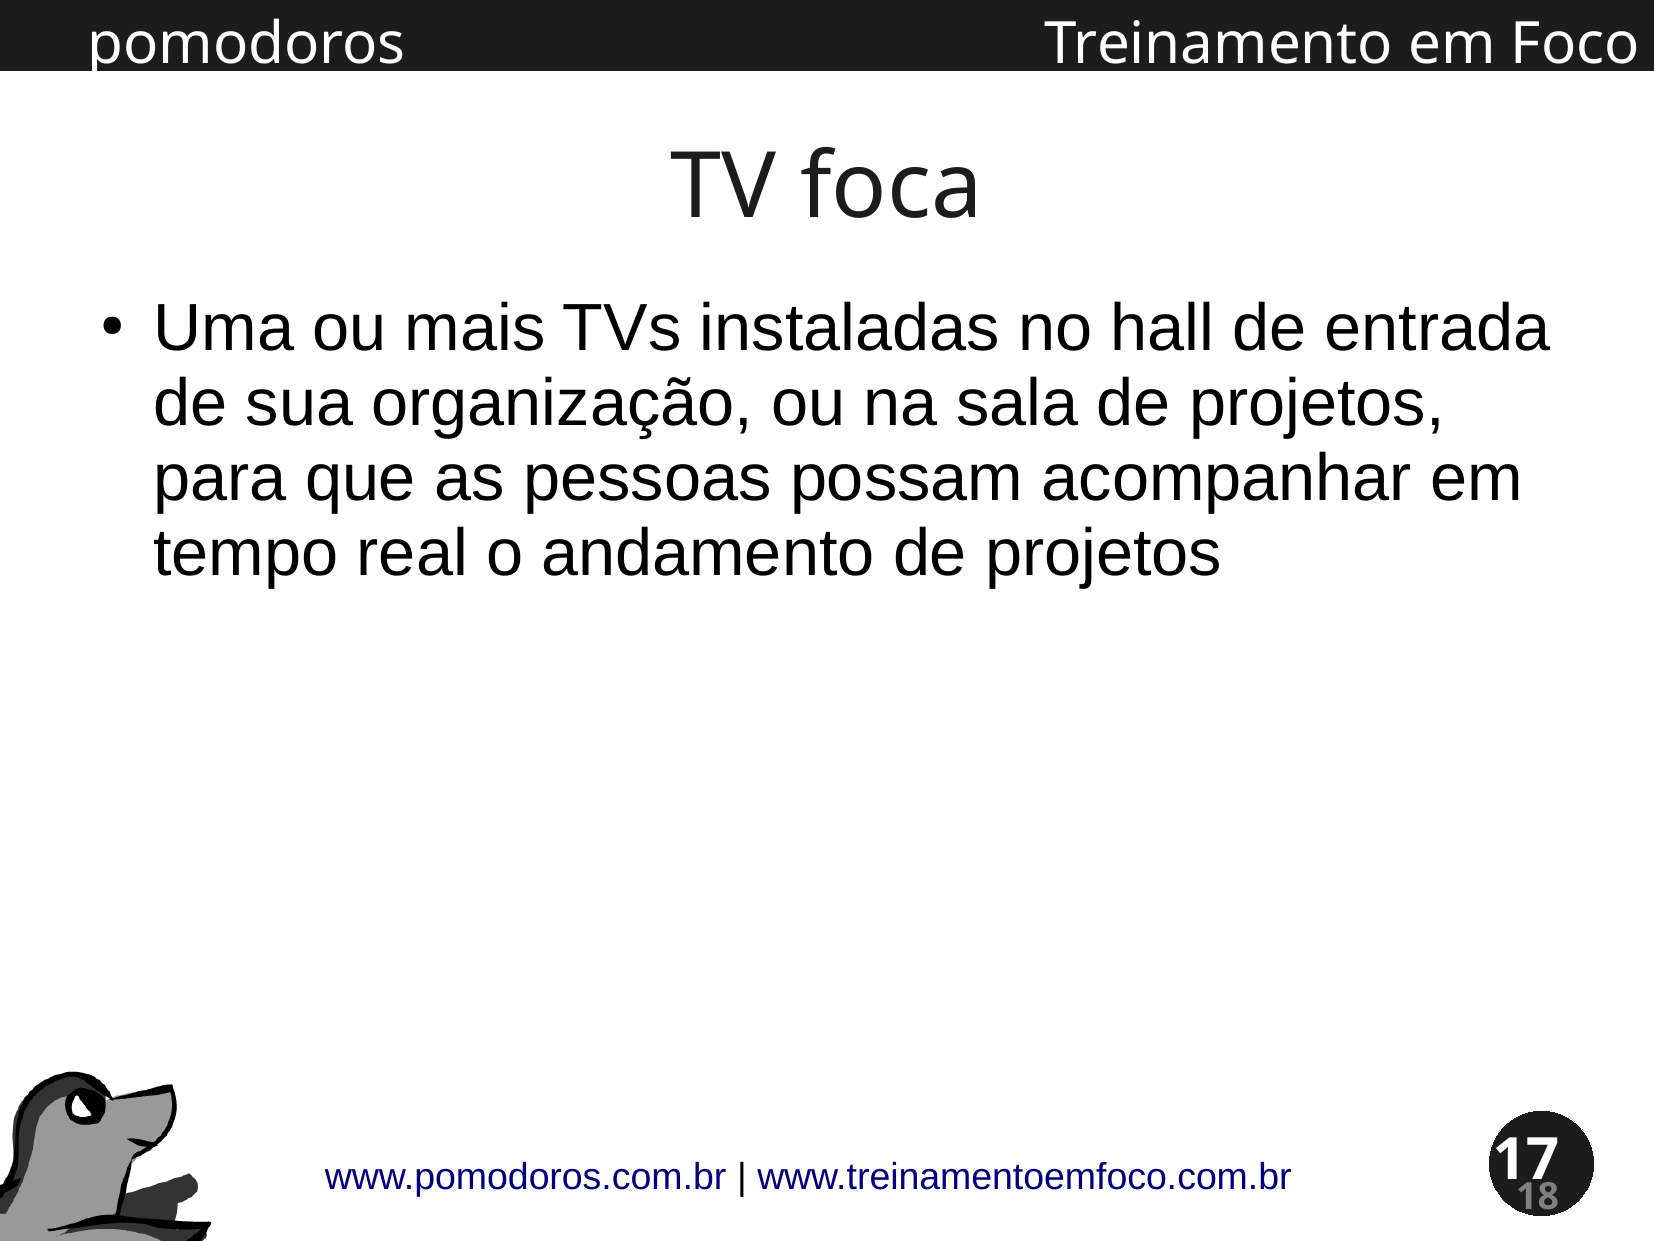

# TV foca
Uma ou mais TVs instaladas no hall de entrada de sua organização, ou na sala de projetos, para que as pessoas possam acompanhar em tempo real o andamento de projetos